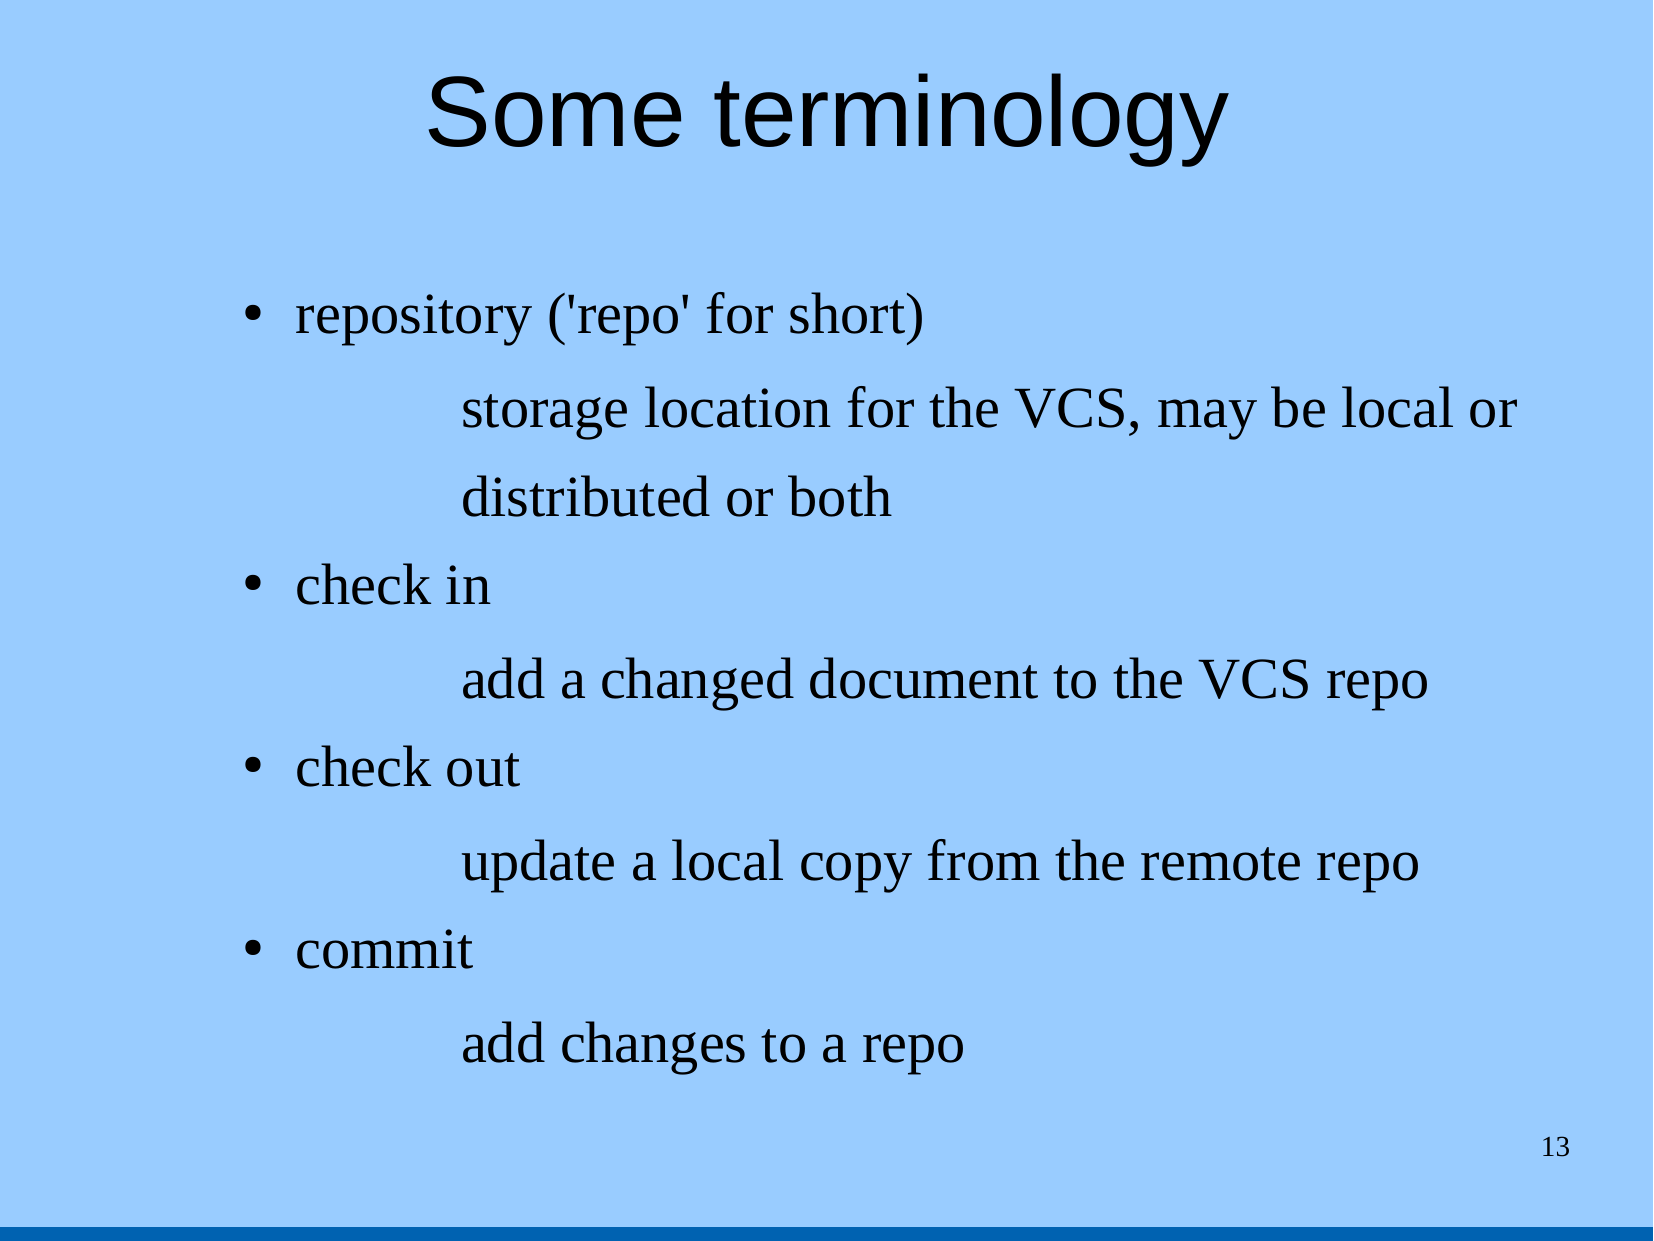

# Some terminology
repository ('repo' for short)
storage location for the VCS, may be local or
distributed or both
check in
add a changed document to the VCS repo
check out
update a local copy from the remote repo
commit
add changes to a repo
13